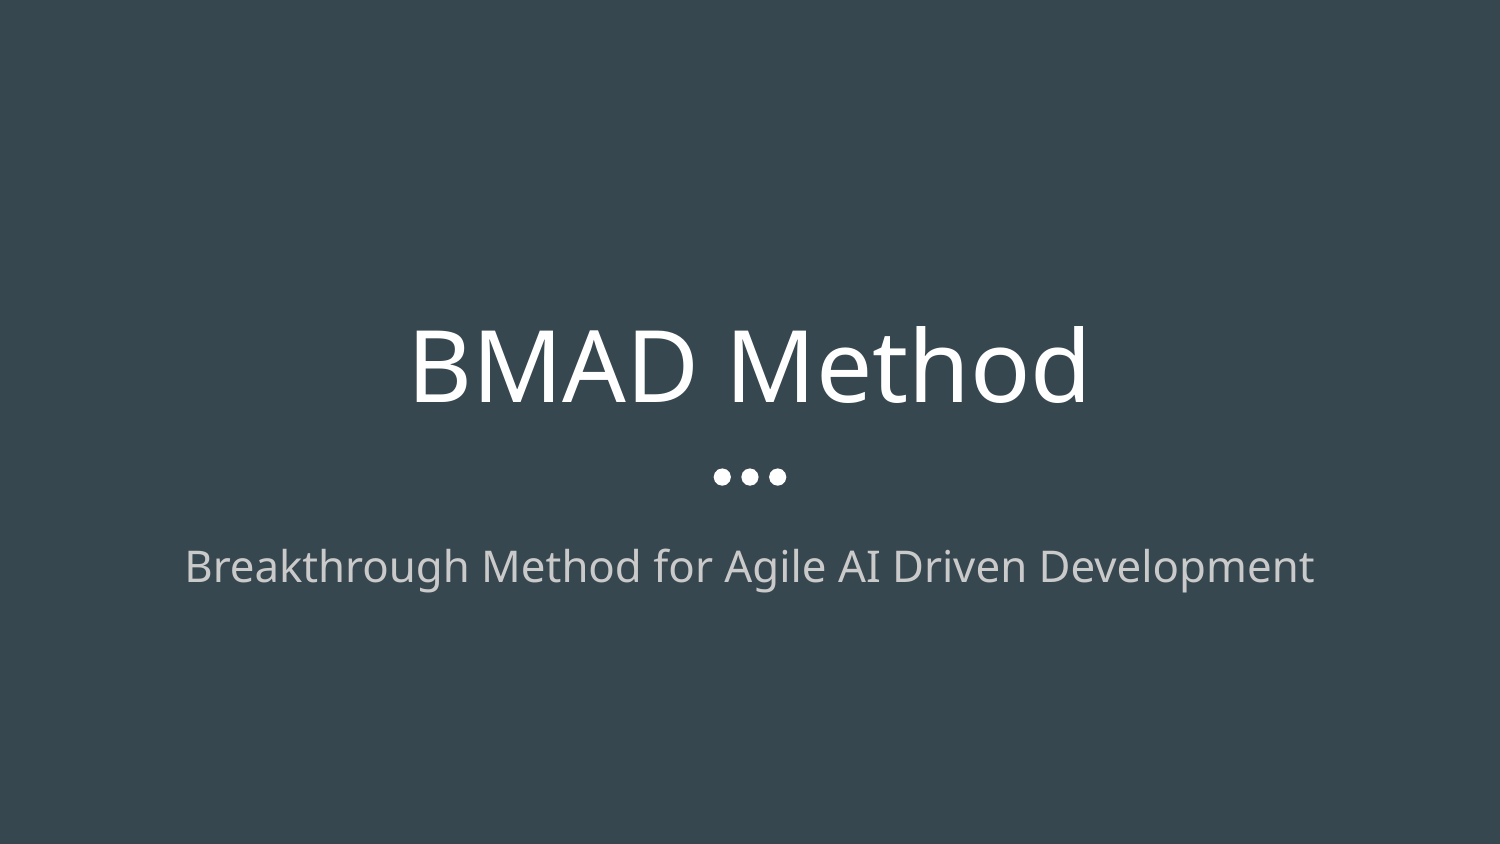

# BMAD Method
Breakthrough Method for Agile AI Driven Development